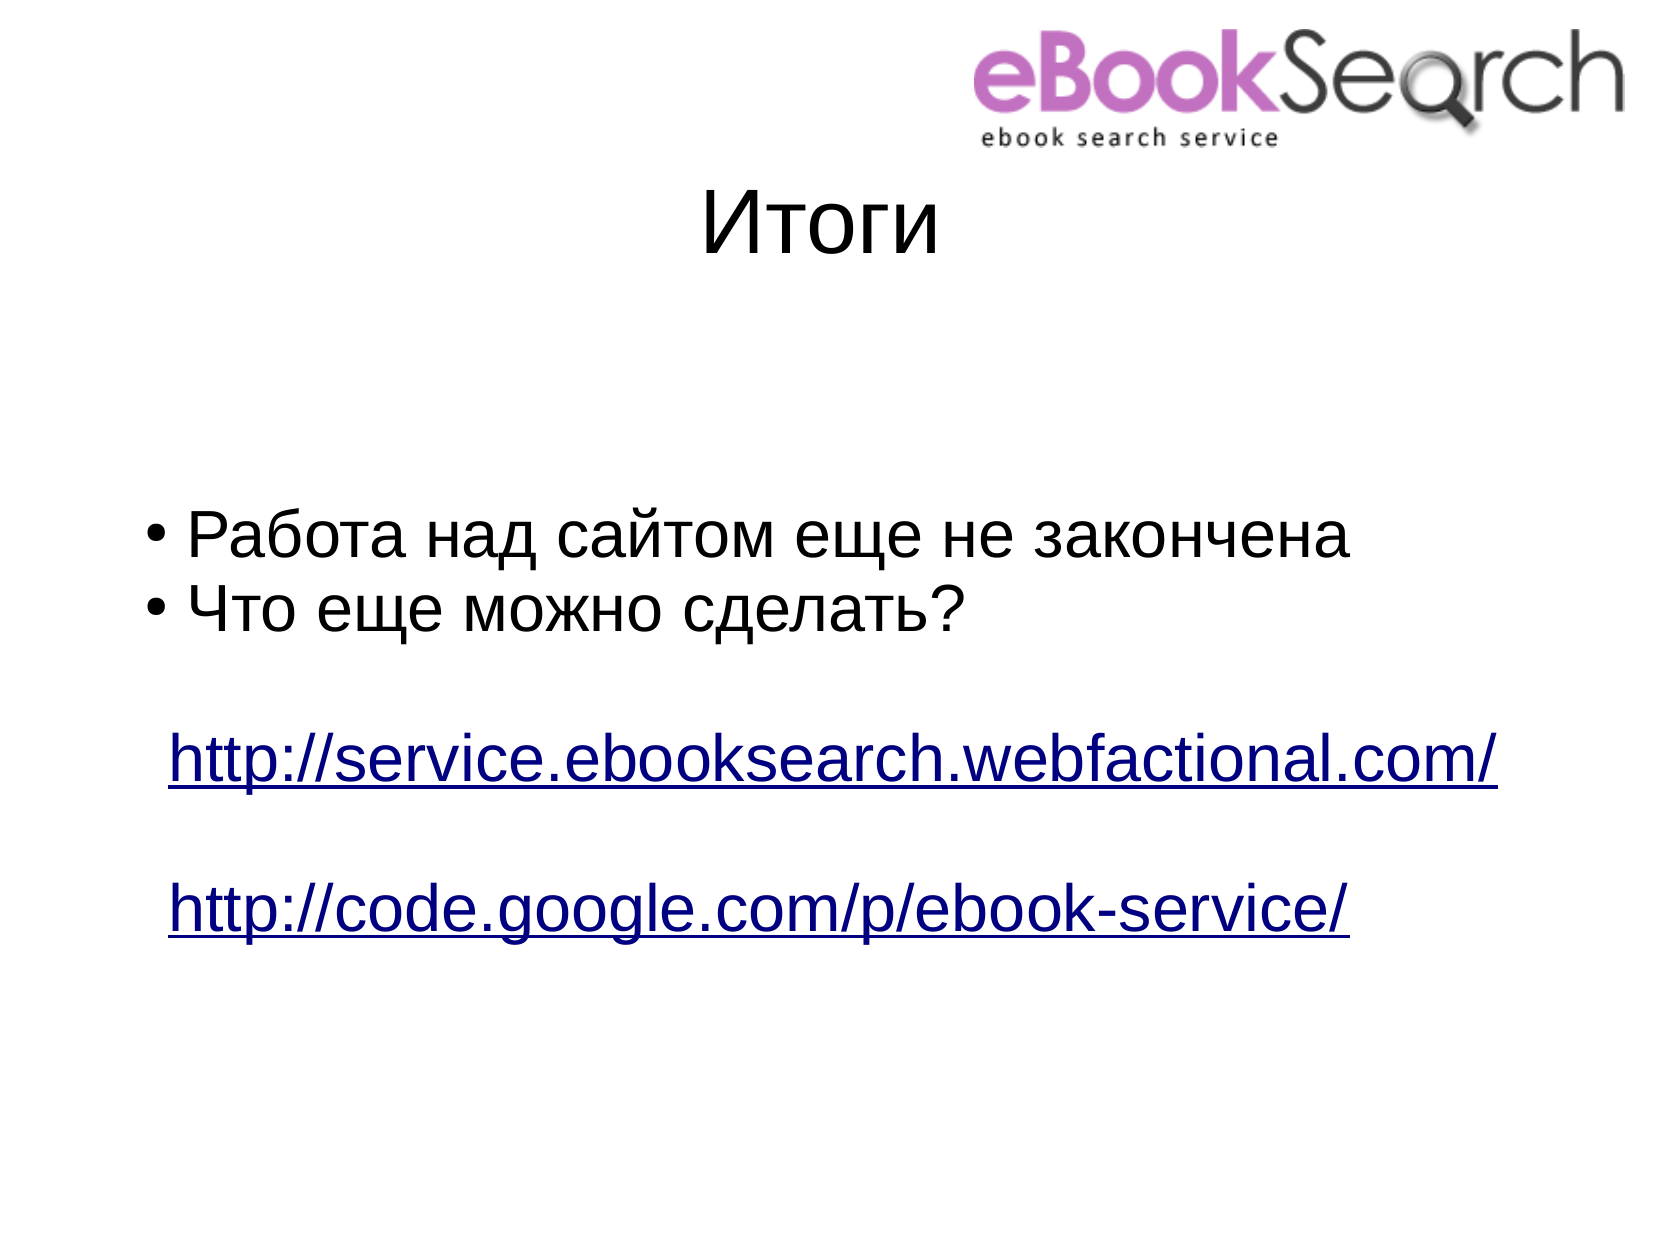

# Итоги
 Работа над сайтом еще не закончена
 Что еще можно сделать?
http://service.ebooksearch.webfactional.com/
http://code.google.com/p/ebook-service/